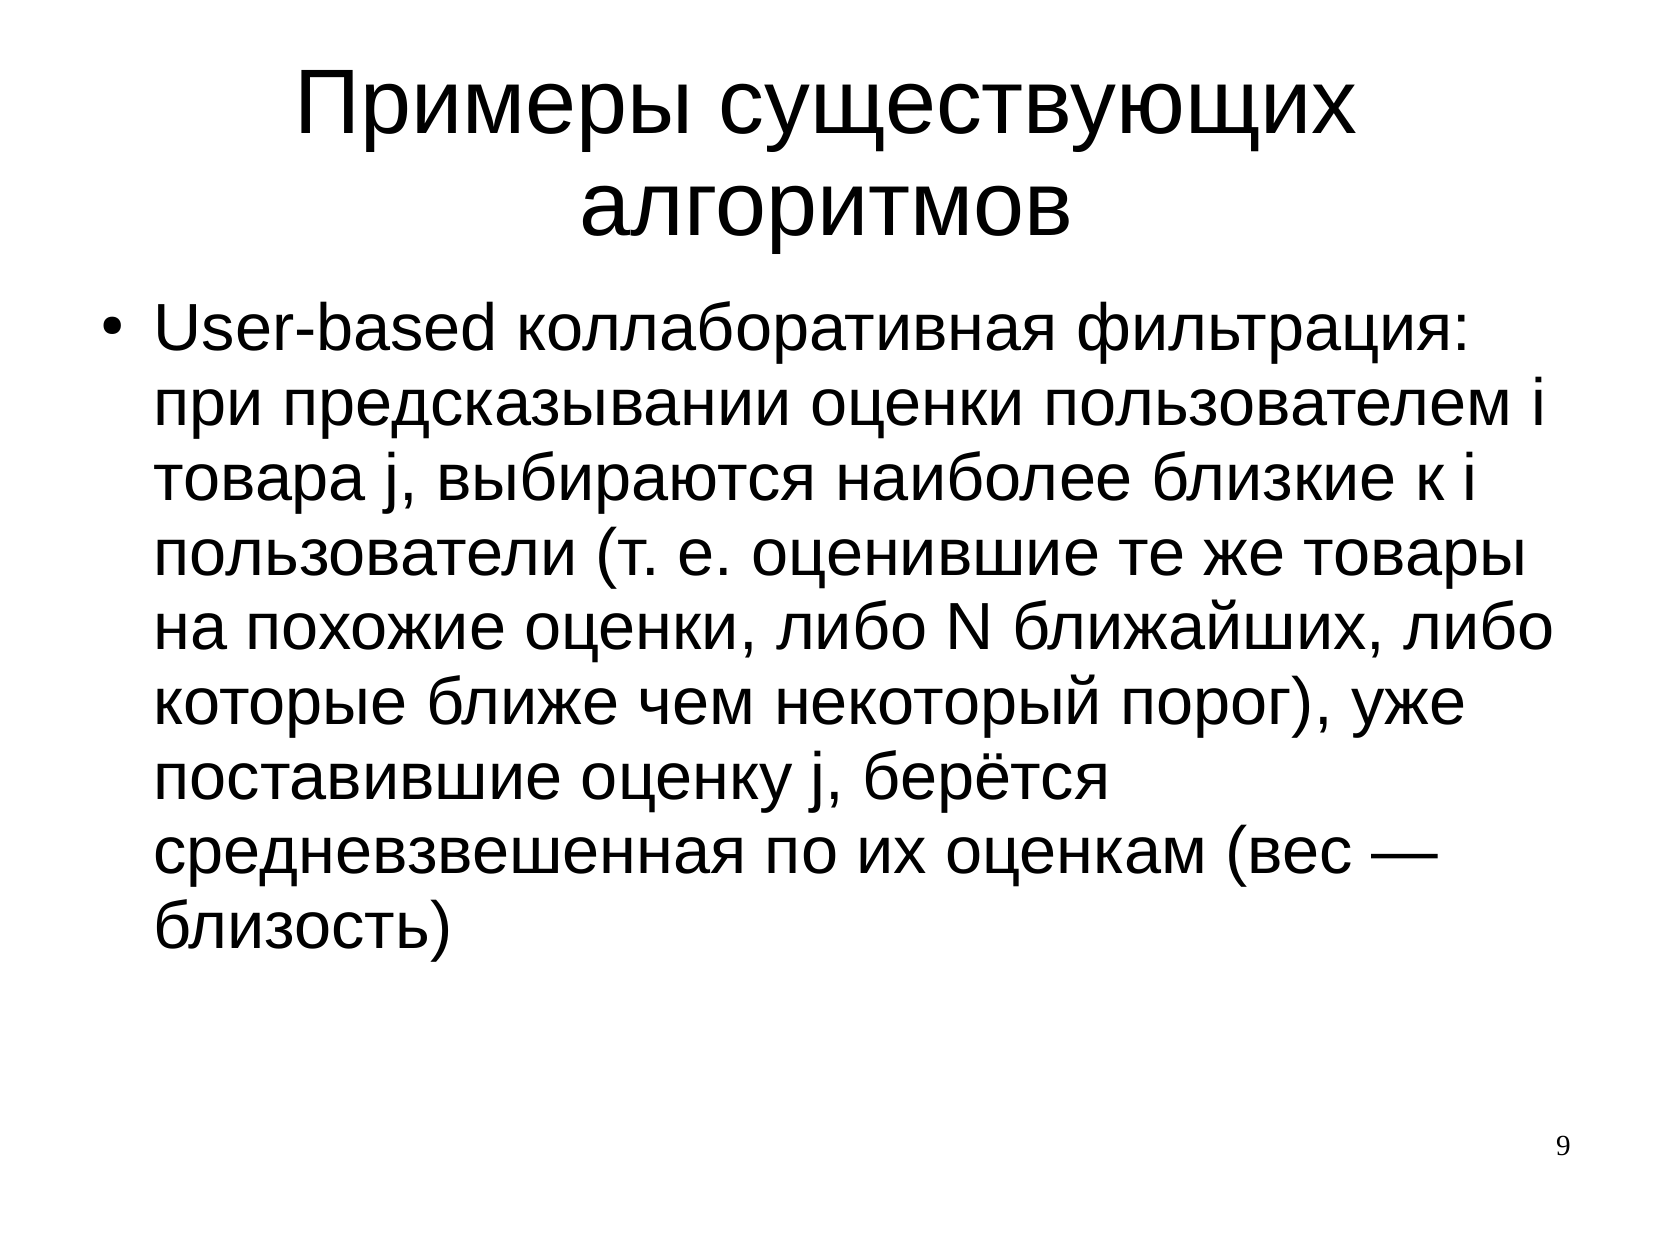

# Примеры существующих алгоритмов
User-based коллаборативная фильтрация: при предсказывании оценки пользователем i товара j, выбираются наиболее близкие к i пользователи (т. е. оценившие те же товары на похожие оценки, либо N ближайших, либо которые ближе чем некоторый порог), уже поставившие оценку j, берётся средневзвешенная по их оценкам (вес — близость)
9